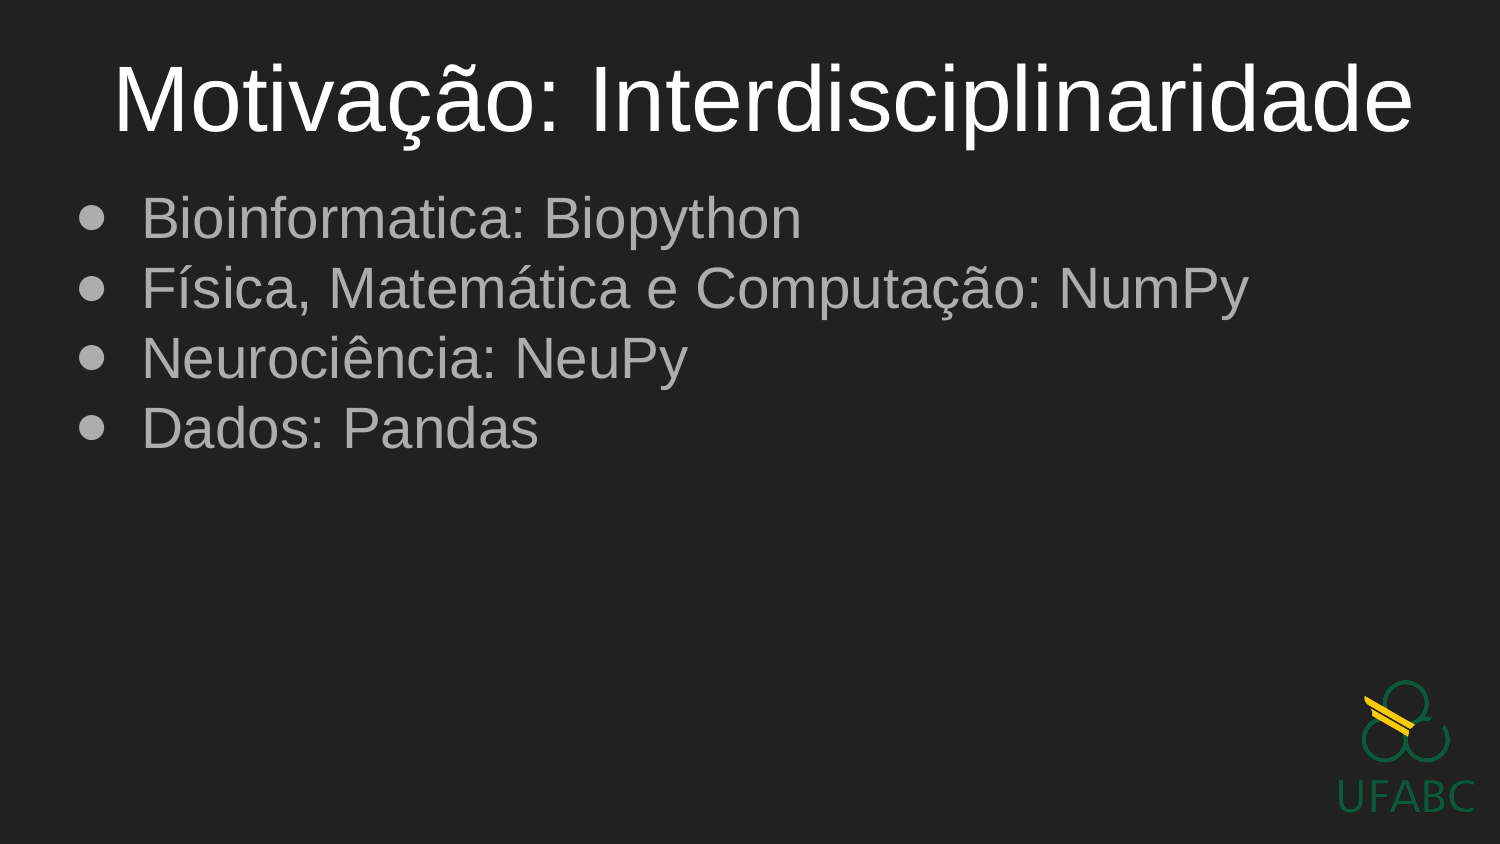

Motivação: Interdisciplinaridade
# Bioinformatica: Biopython
Física, Matemática e Computação: NumPy
Neurociência: NeuPy
Dados: Pandas